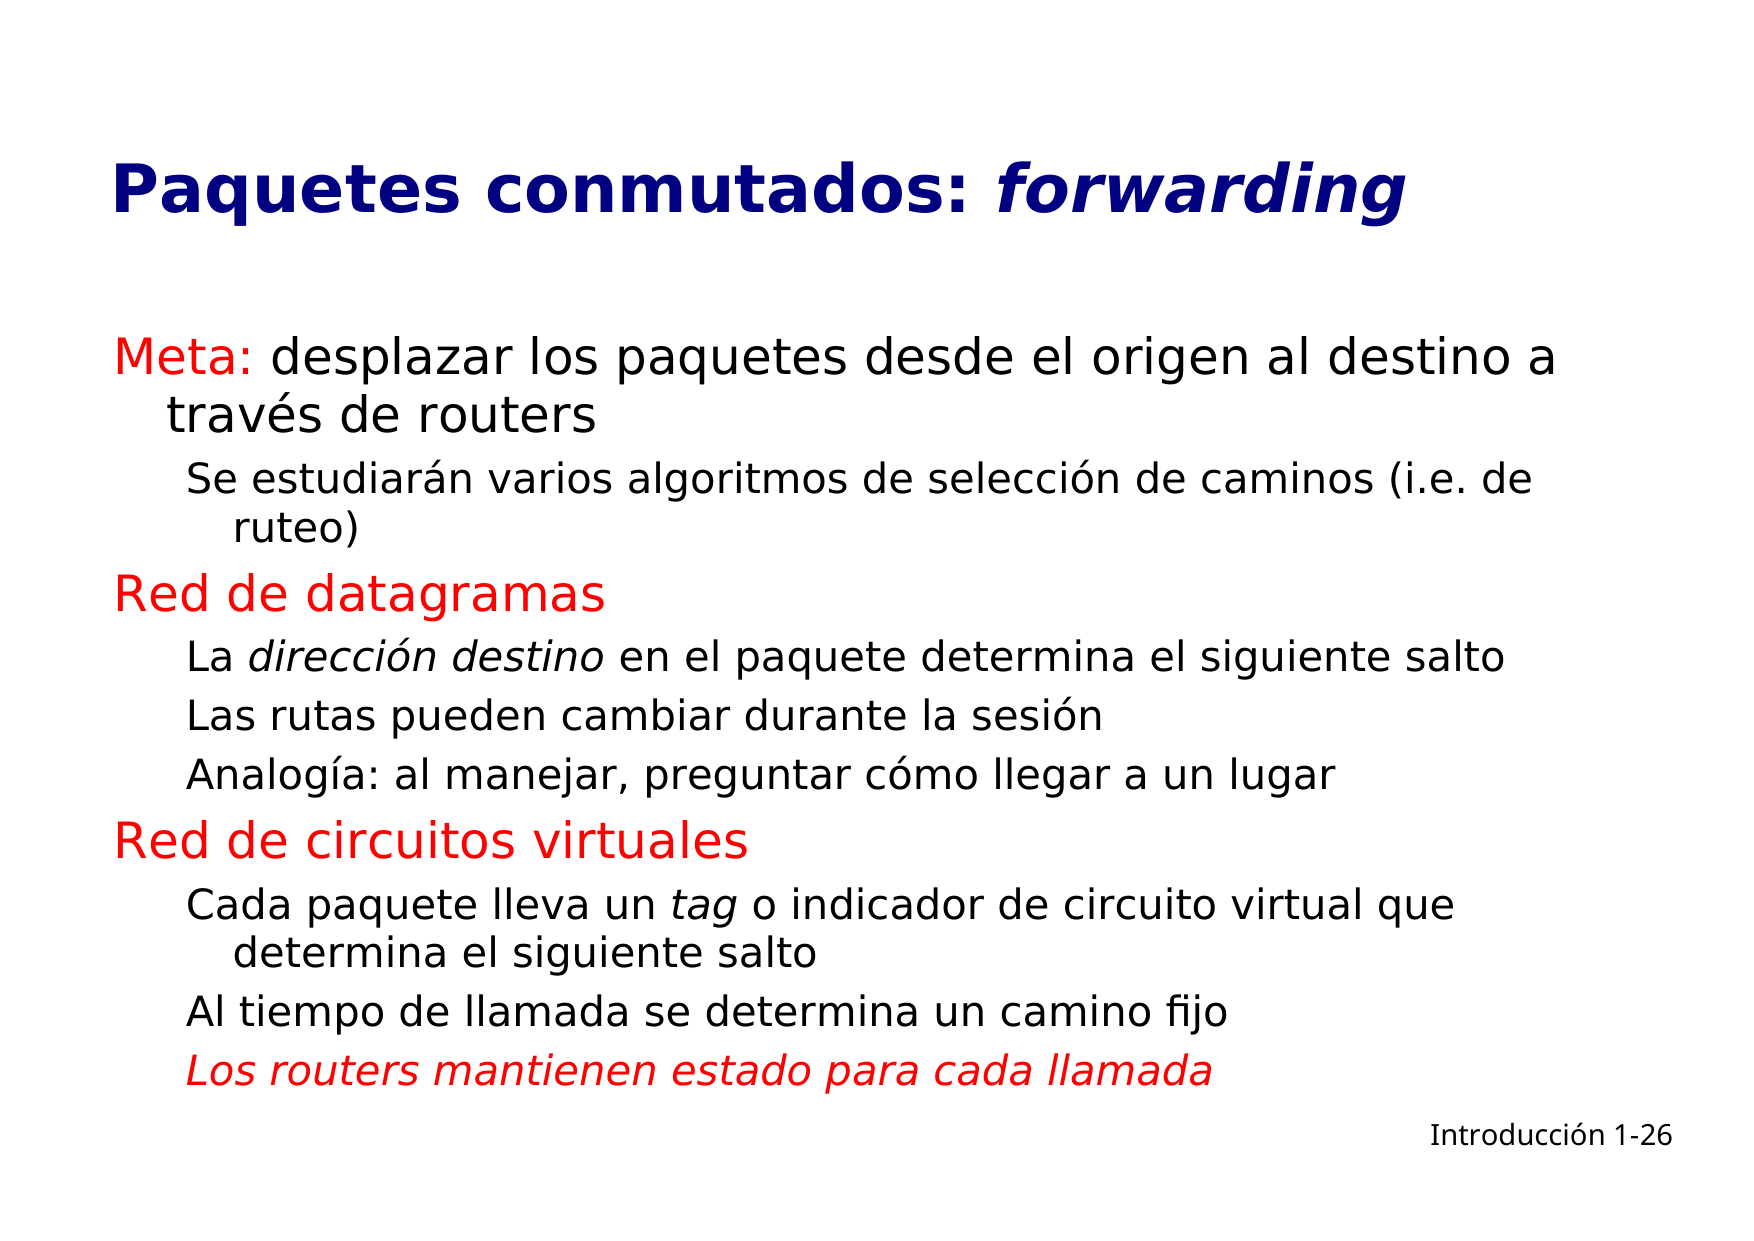

# Paquetes conmutados: forwarding
Meta: desplazar los paquetes desde el origen al destino a través de routers
Se estudiarán varios algoritmos de selección de caminos (i.e. de ruteo)
Red de datagramas
La dirección destino en el paquete determina el siguiente salto
Las rutas pueden cambiar durante la sesión
Analogía: al manejar, preguntar cómo llegar a un lugar
Red de circuitos virtuales
Cada paquete lleva un tag o indicador de circuito virtual que determina el siguiente salto
Al tiempo de llamada se determina un camino fijo
Los routers mantienen estado para cada llamada